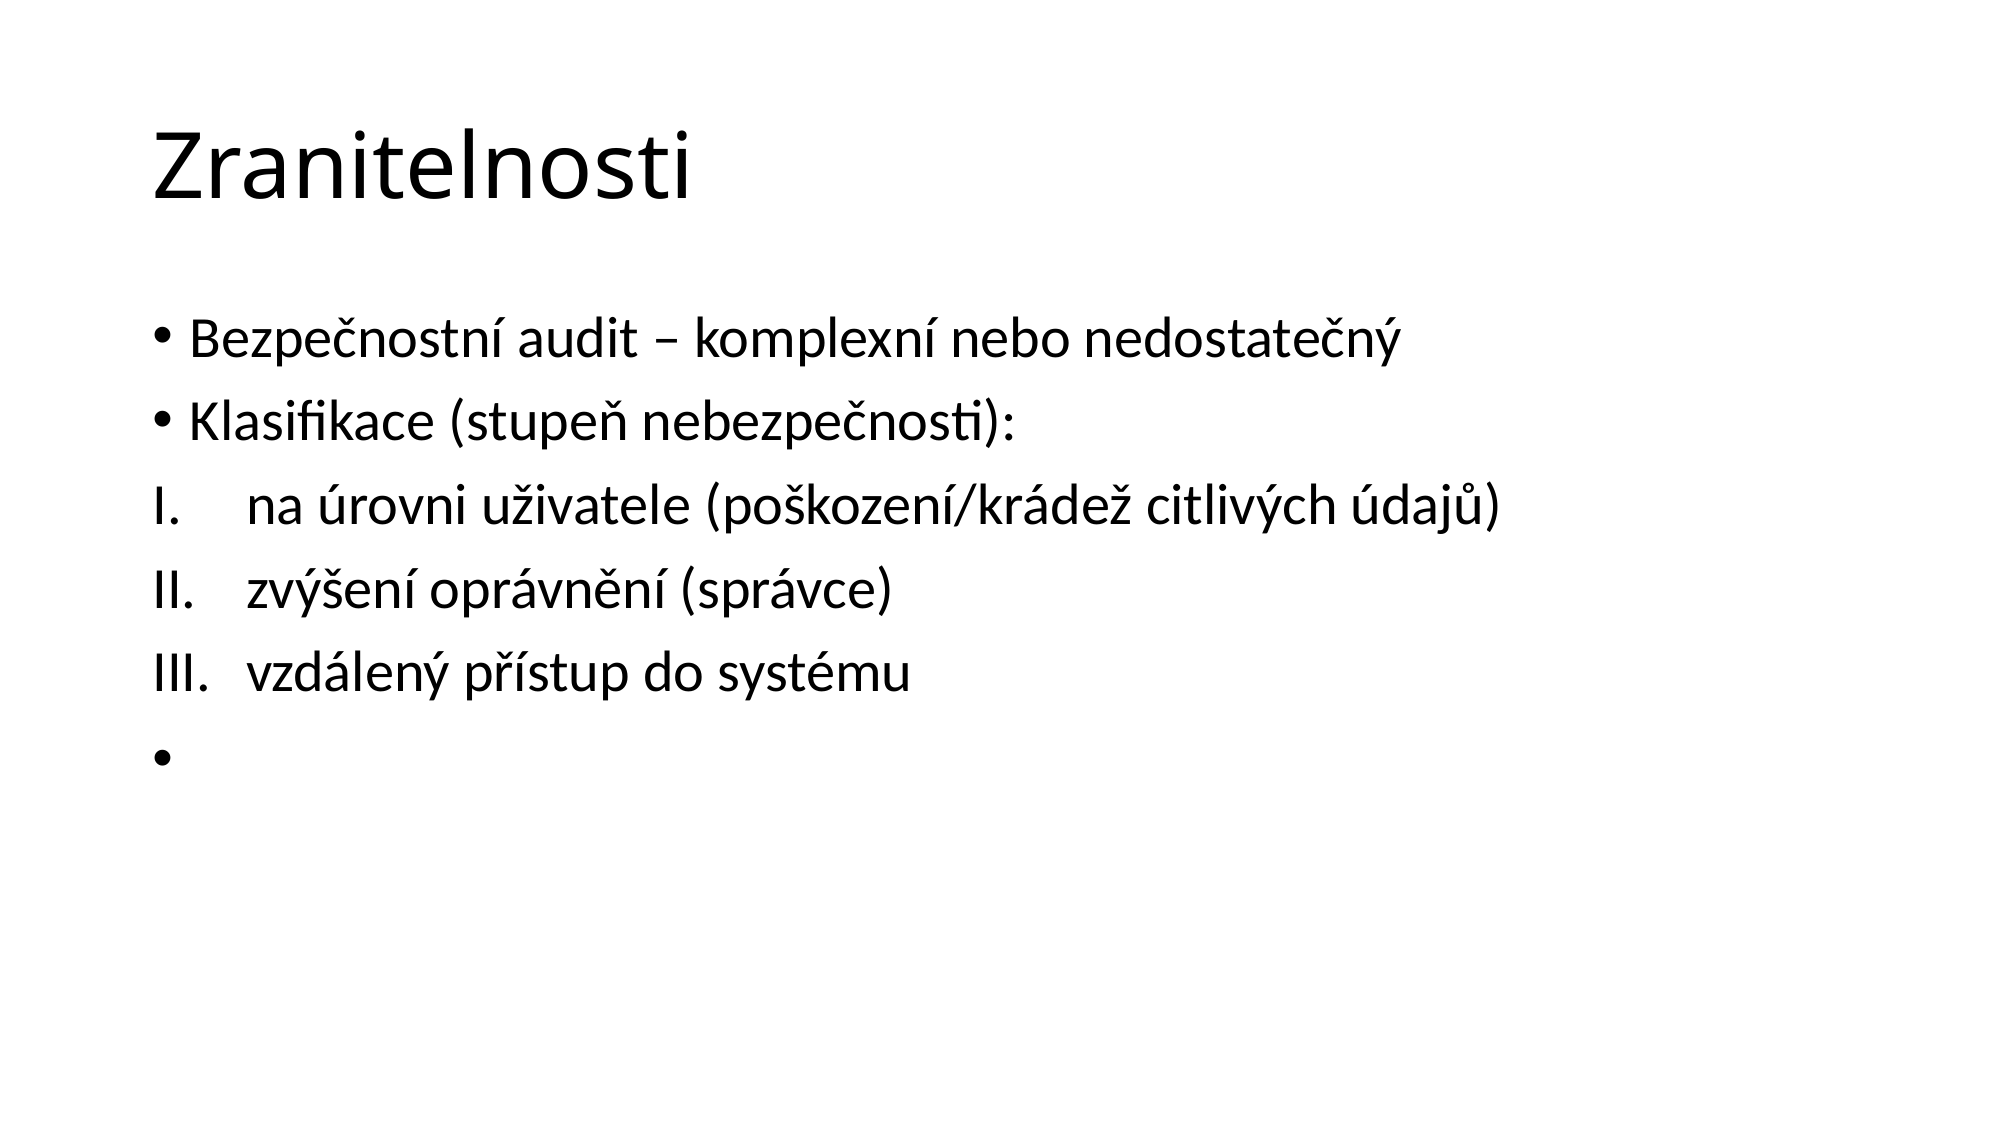

# Zranitelnosti
Bezpečnostní audit – komplexní nebo nedostatečný
Klasifikace (stupeň nebezpečnosti):
na úrovni uživatele (poškození/krádež citlivých údajů)
zvýšení oprávnění (správce)
vzdálený přístup do systému